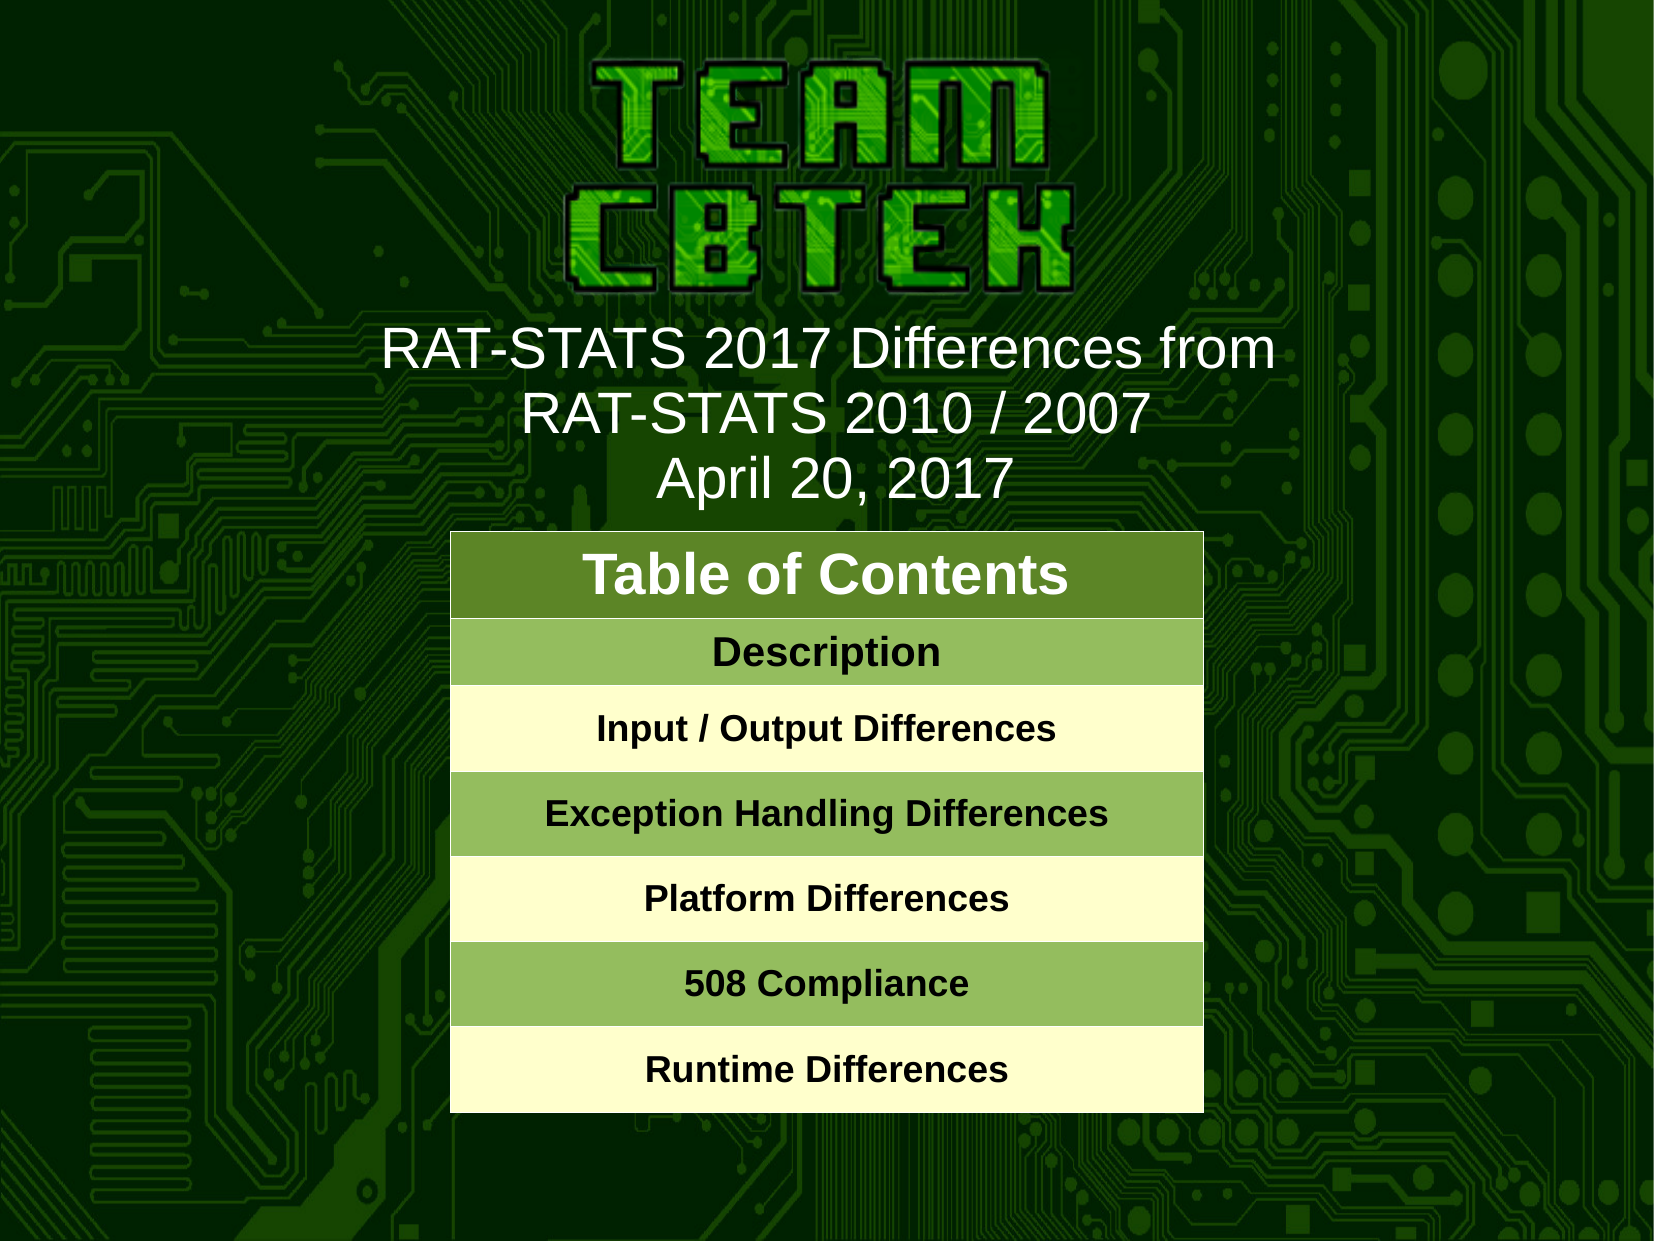

# RAT-STATS 2017 Differences from RAT-STATS 2010 / 2007 April 20, 2017
| Table of Contents |
| --- |
| Description |
| Input / Output Differences |
| Exception Handling Differences |
| Platform Differences |
| 508 Compliance |
| Runtime Differences |